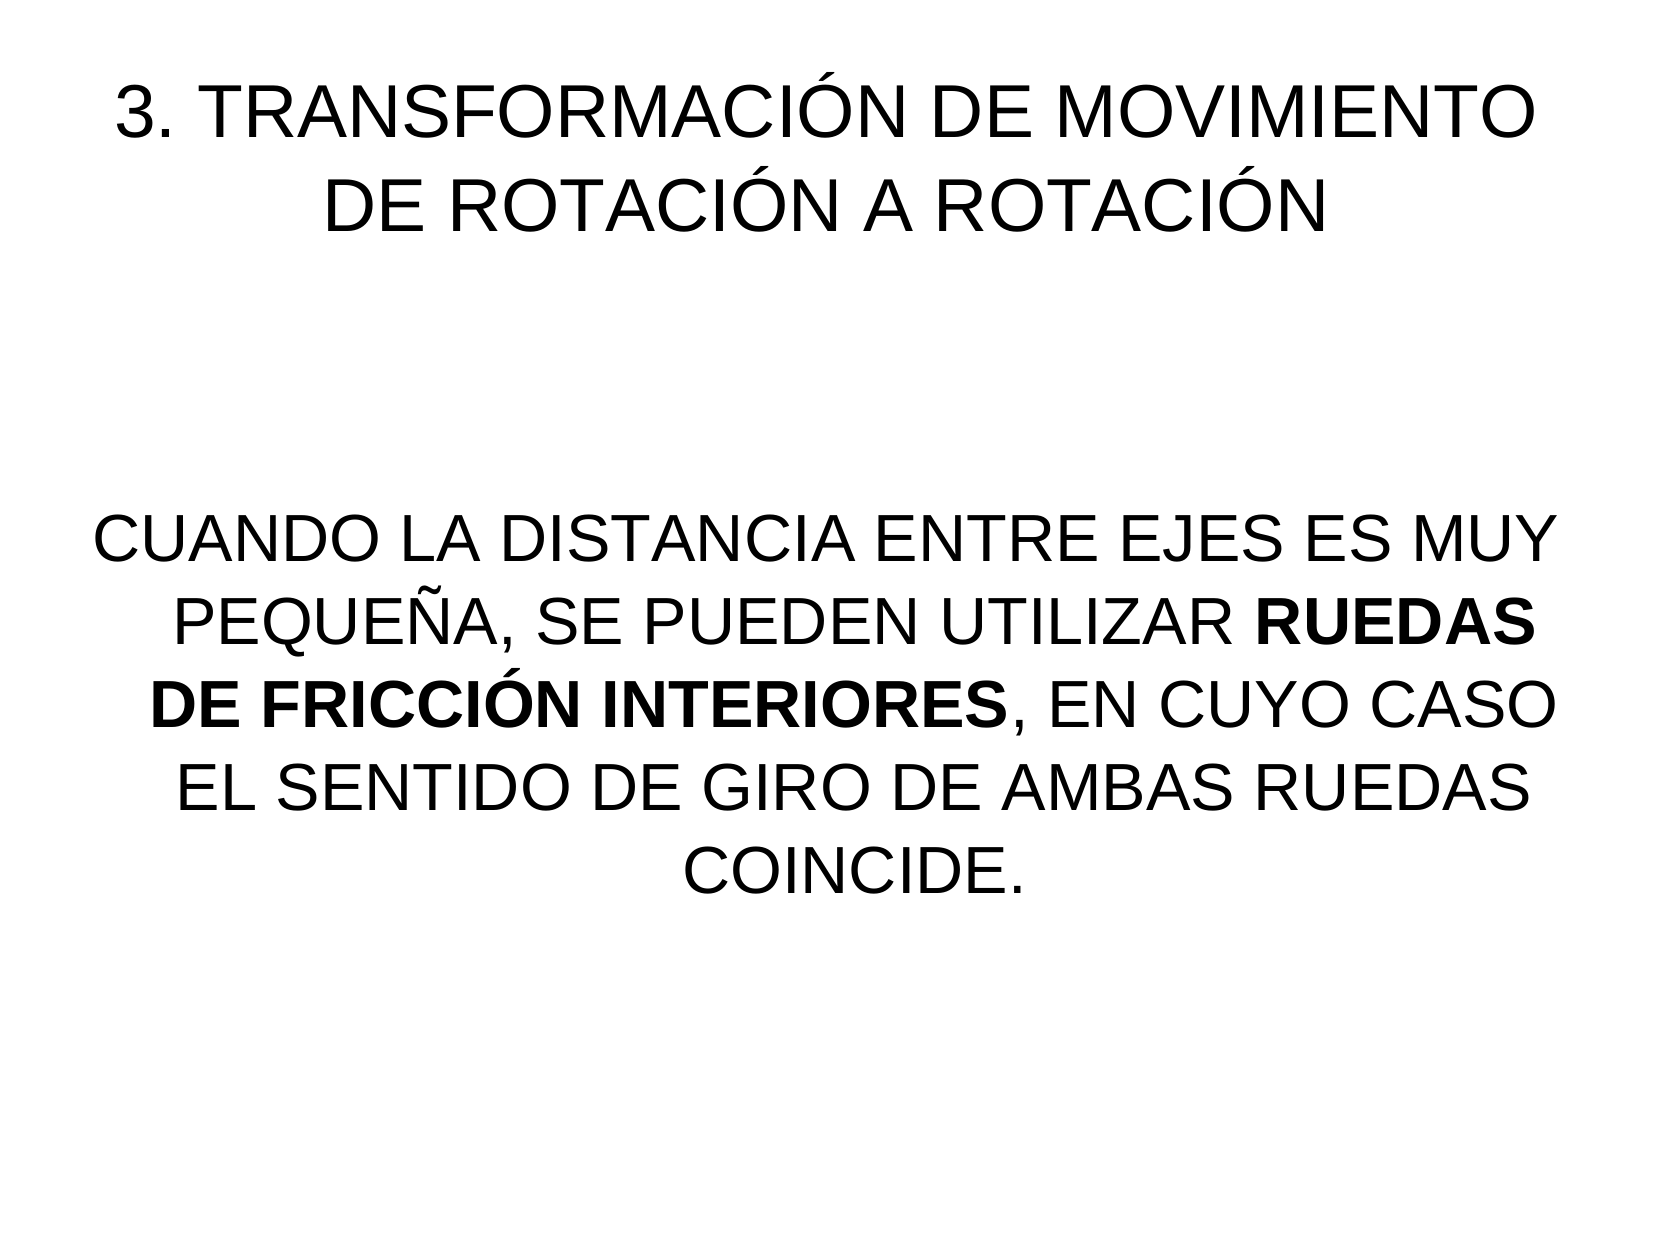

# 3. TRANSFORMACIÓN DE MOVIMIENTO DE ROTACIÓN A ROTACIÓN
CUANDO LA DISTANCIA ENTRE EJES ES MUY PEQUEÑA, SE PUEDEN UTILIZAR RUEDAS DE FRICCIÓN INTERIORES, EN CUYO CASO EL SENTIDO DE GIRO DE AMBAS RUEDAS COINCIDE.